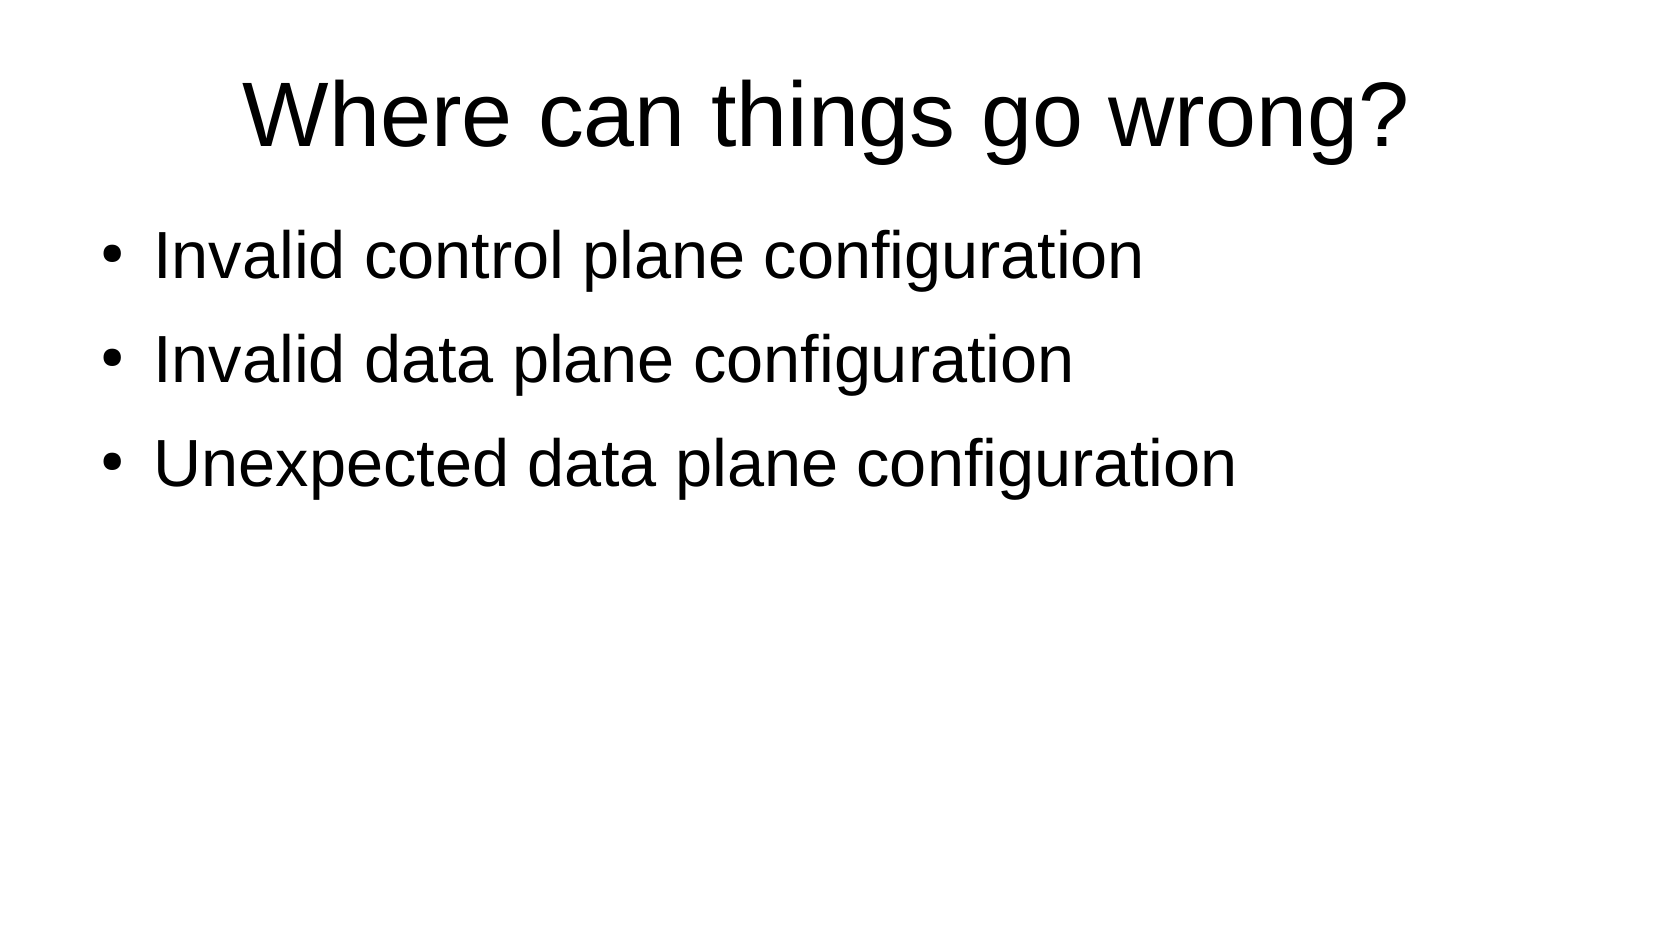

# Where can things go wrong?
Invalid control plane configuration
Invalid data plane configuration
Unexpected data plane configuration